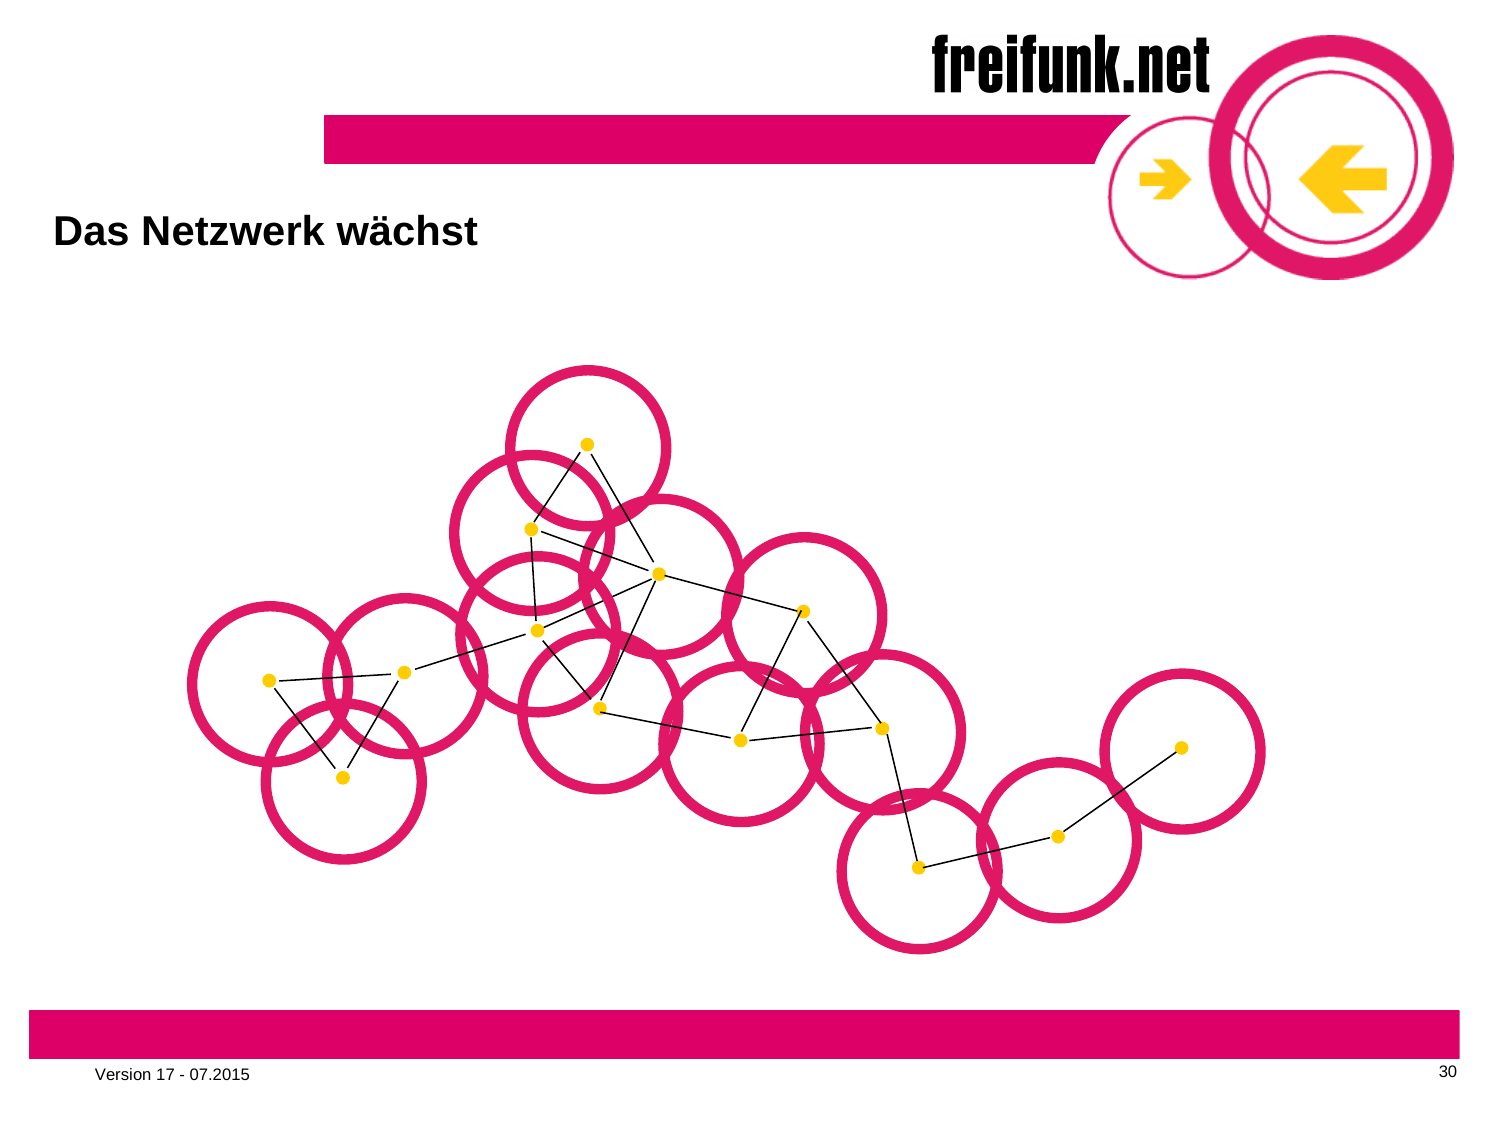

Das Netzwerk wächst
30
Version 17 - 07.2015